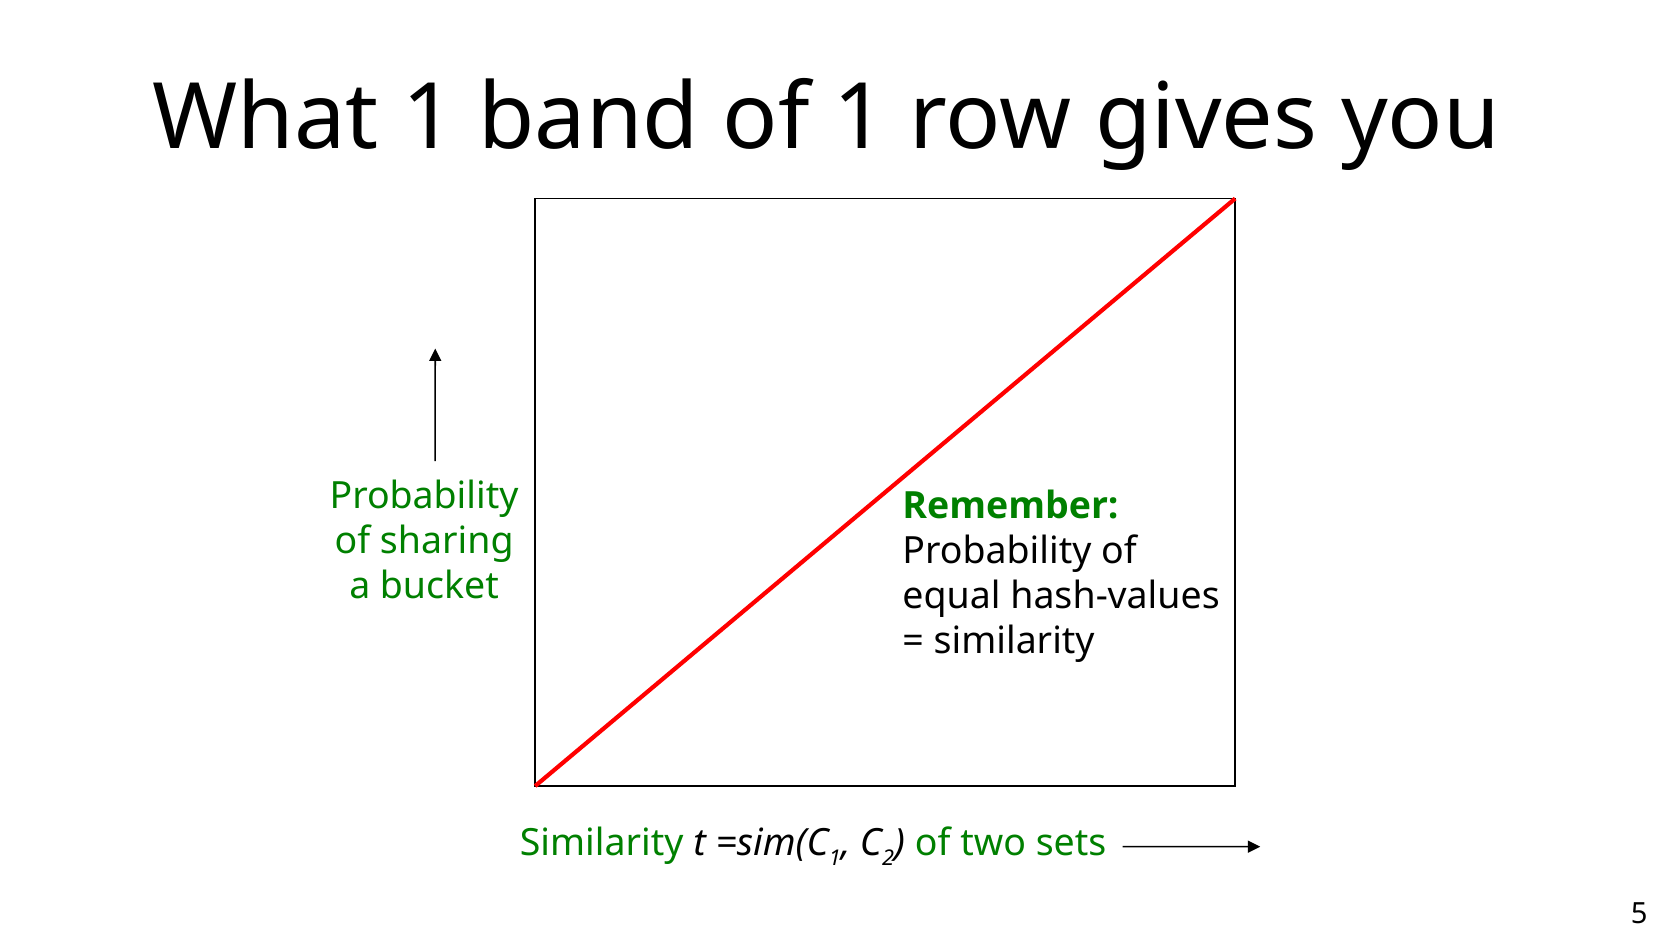

# What 1 band of 1 row gives you
Probability
of sharing
a bucket
Remember:
Probability of
equal hash-values
= similarity
 Similarity t =sim(C1, C2) of two sets
5